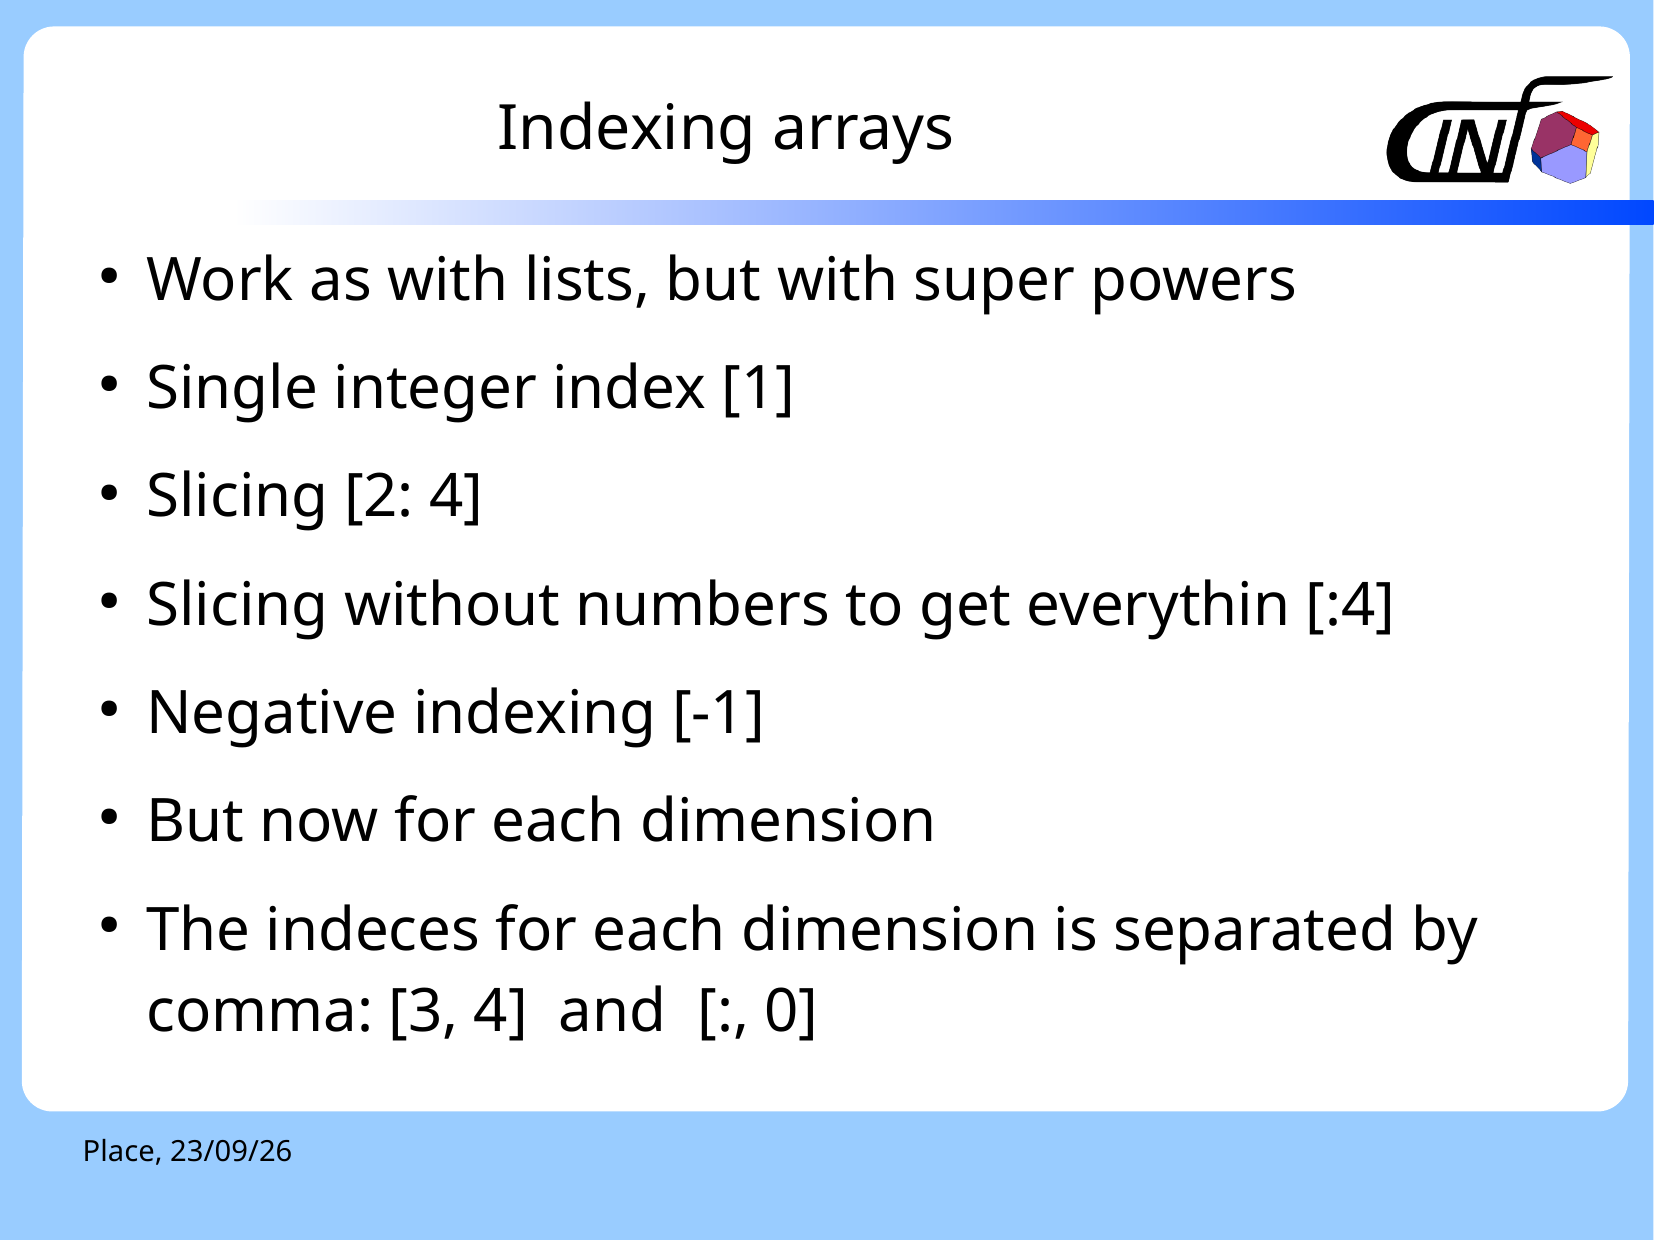

# Indexing arrays
Work as with lists, but with super powers
Single integer index [1]
Slicing [2: 4]
Slicing without numbers to get everythin [:4]
Negative indexing [-1]
But now for each dimension
The indeces for each dimension is separated by comma: [3, 4] and [:, 0]